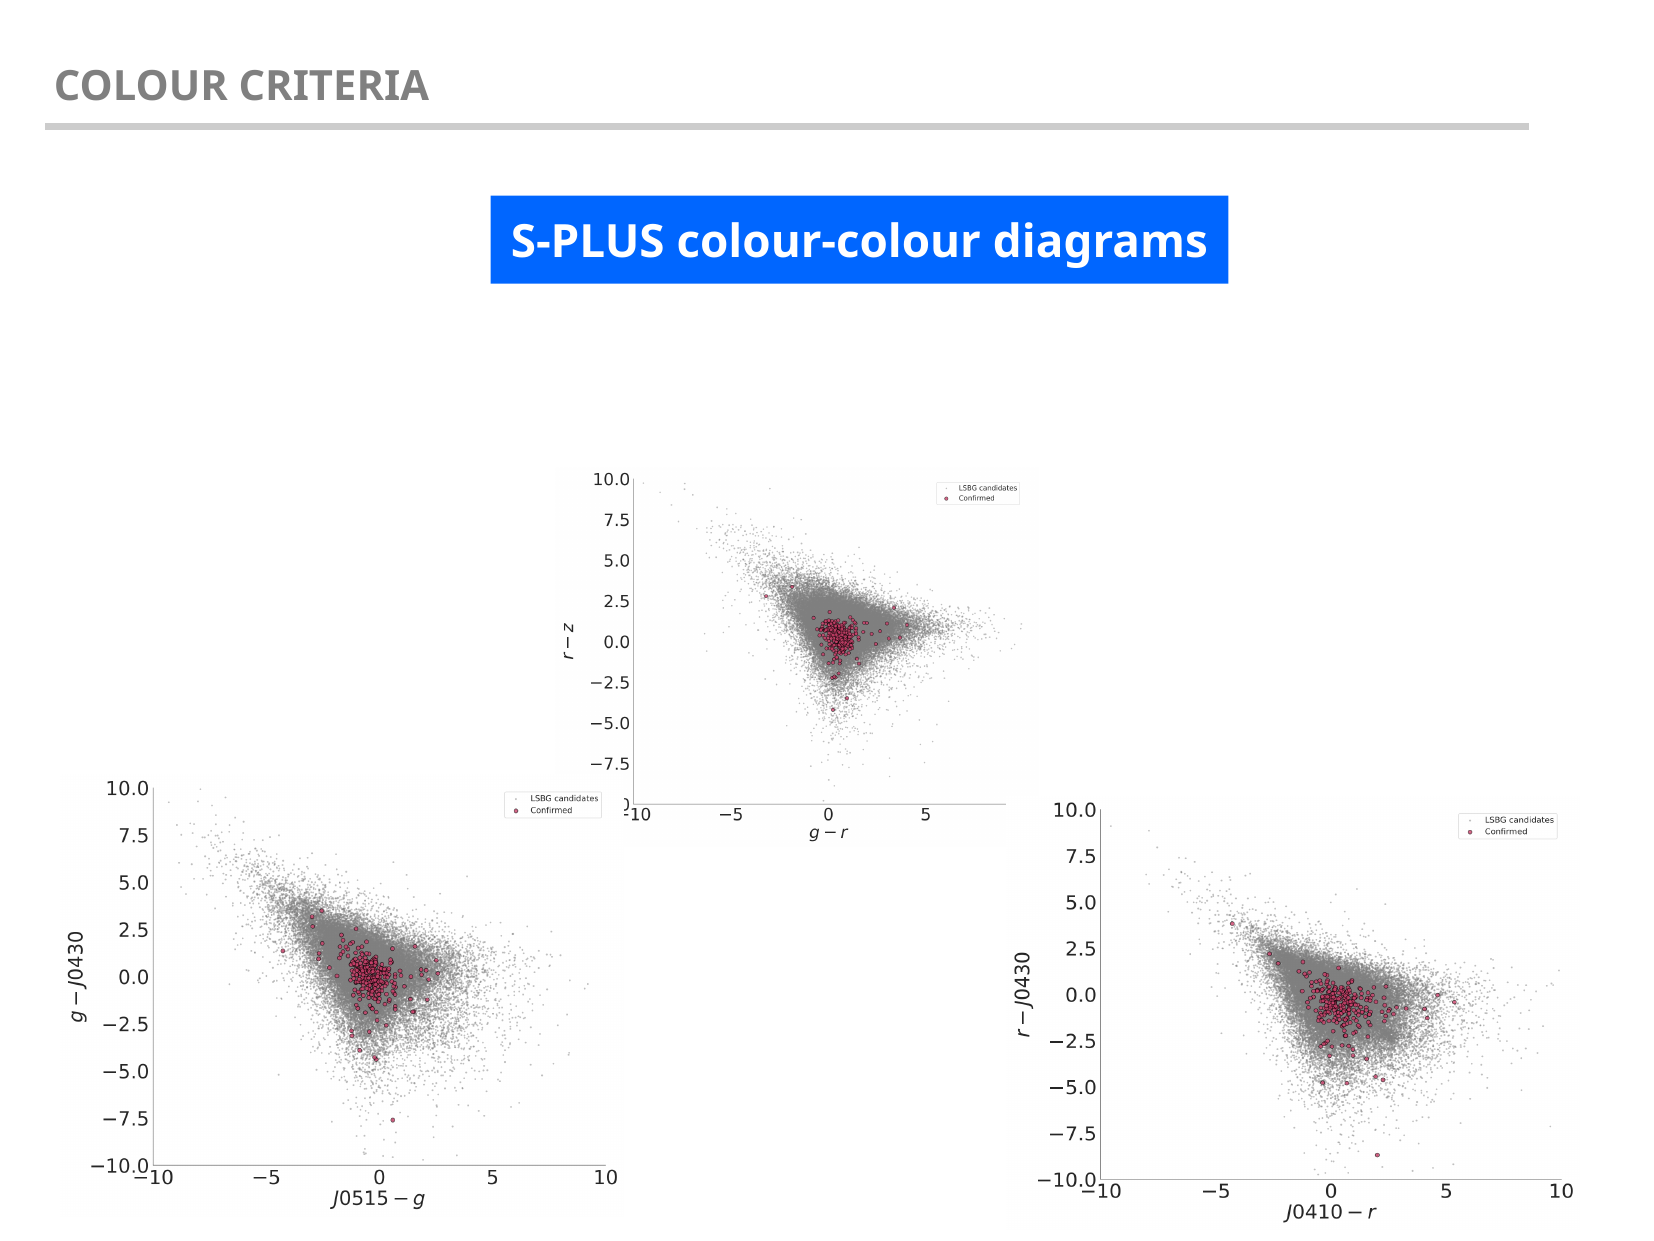

COLOUR CRITERIA
 S-PLUS colour-colour diagrams
S
9